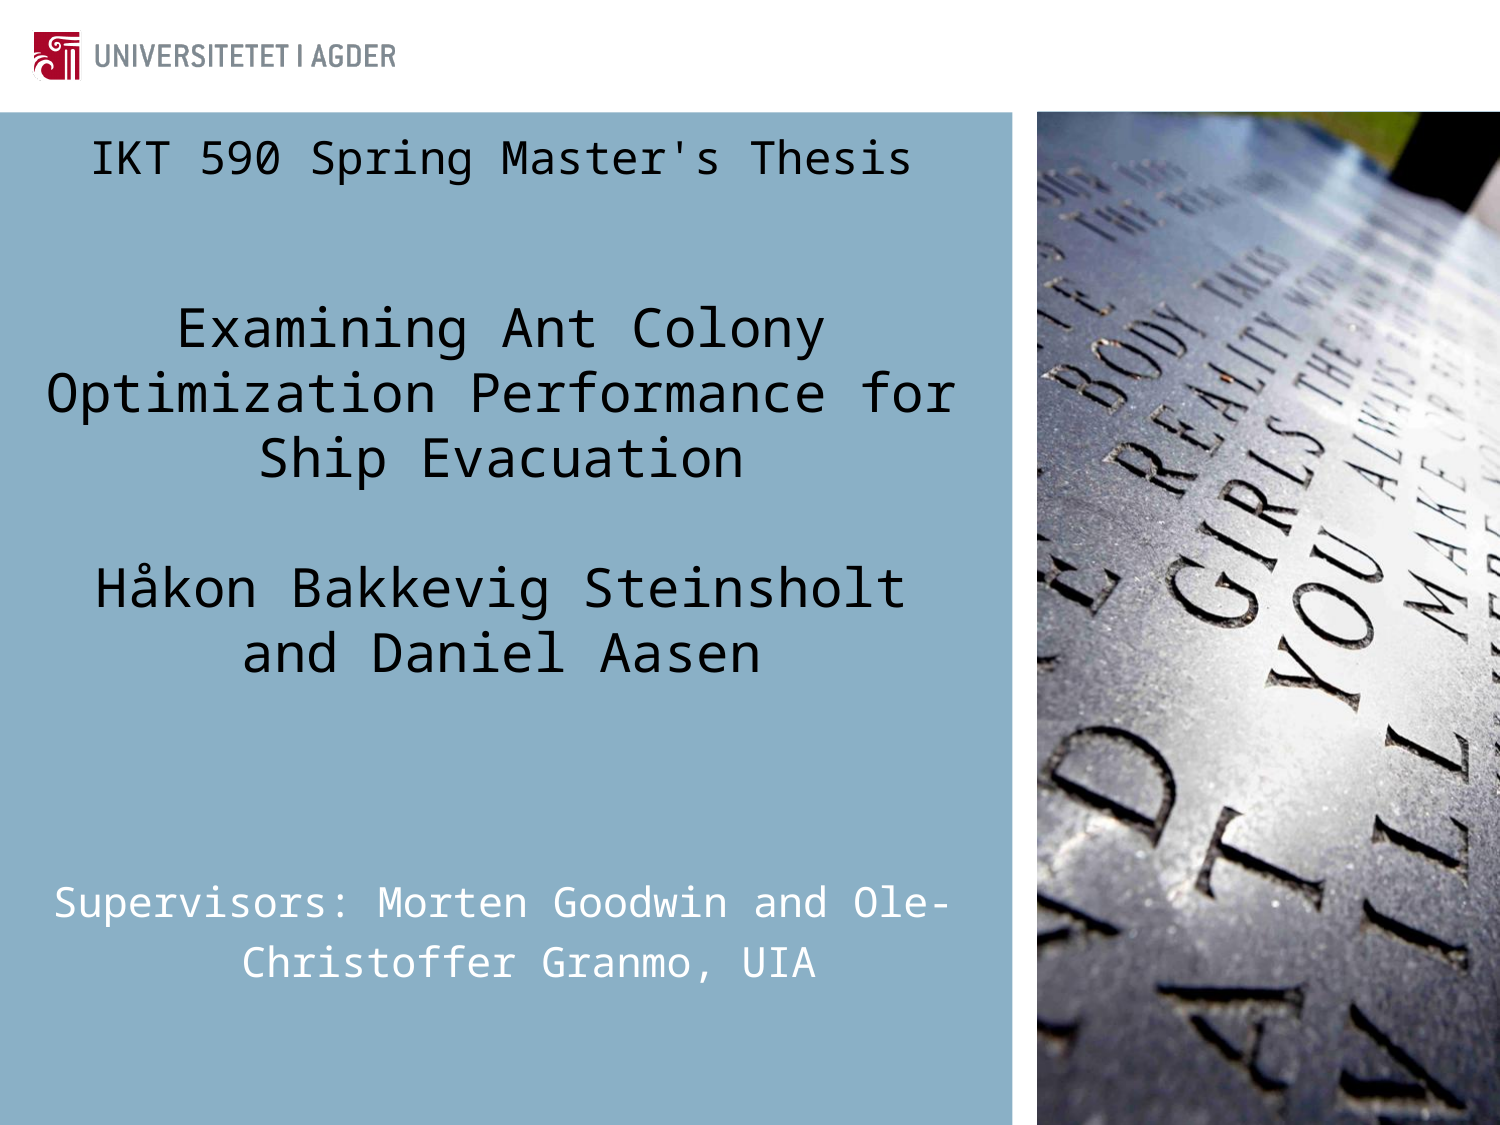

# IKT 590 Spring Master's Thesis Examining Ant Colony Optimization Performance for Ship Evacuation Håkon Bakkevig Steinsholt and Daniel Aasen
Supervisors: Morten Goodwin and Ole-Christoffer Granmo, UIA